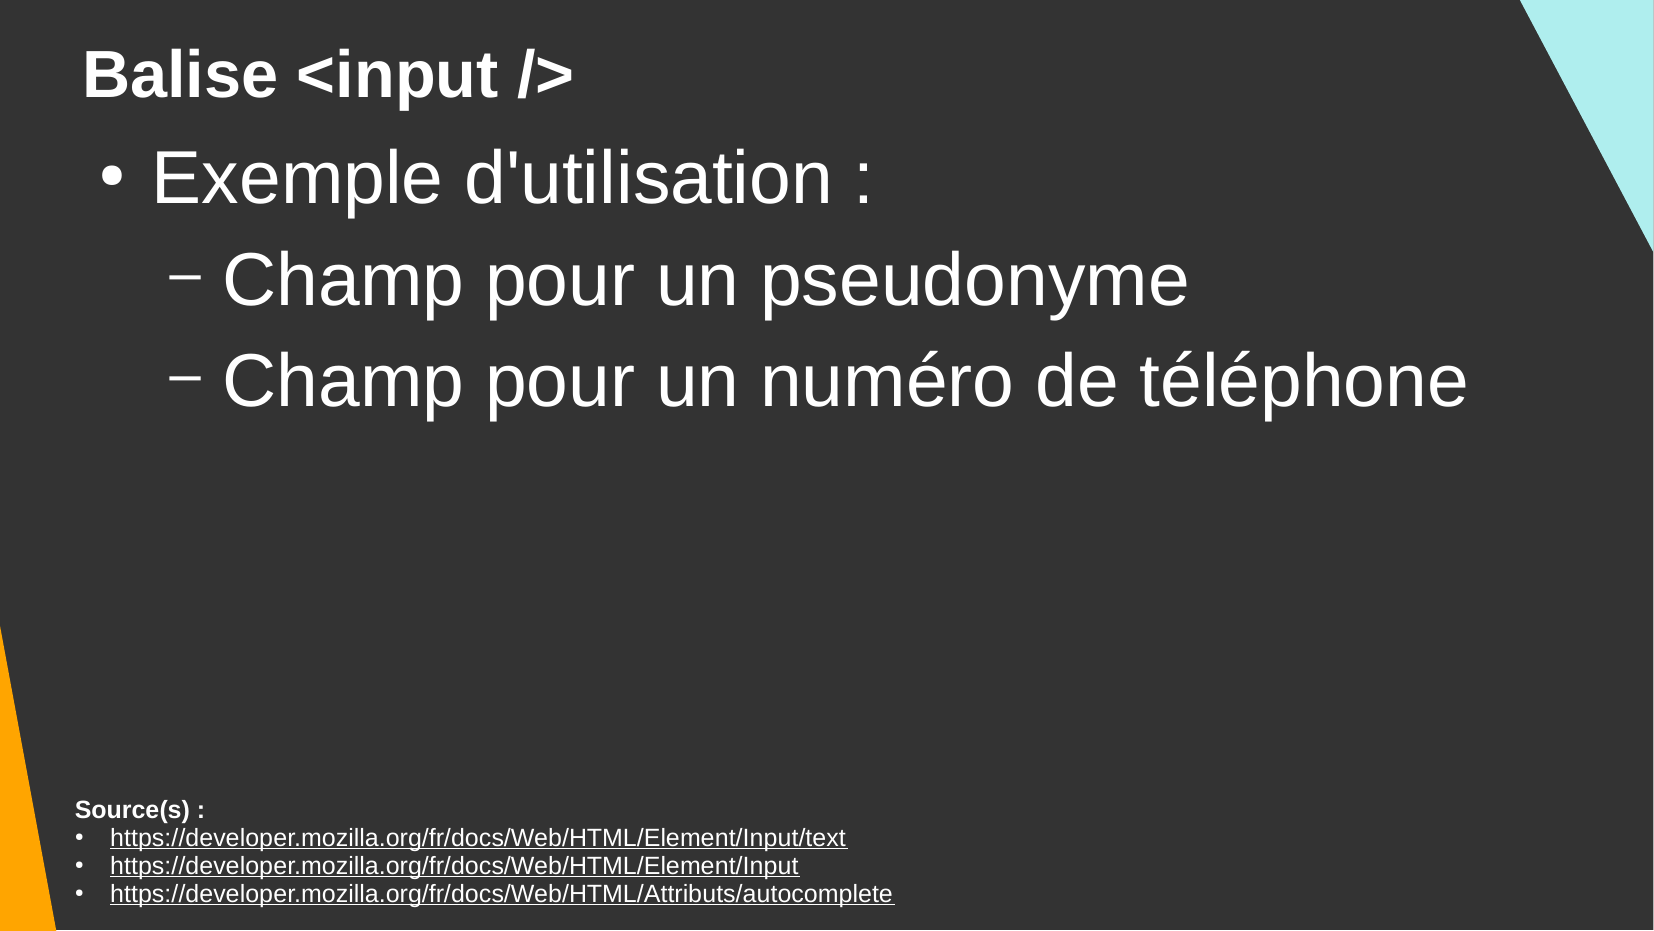

# Balise <input />
Exemple d'utilisation :
Champ pour un pseudonyme
Champ pour un numéro de téléphone
Source(s) :
https://developer.mozilla.org/fr/docs/Web/HTML/Element/Input/text
https://developer.mozilla.org/fr/docs/Web/HTML/Element/Input
https://developer.mozilla.org/fr/docs/Web/HTML/Attributs/autocomplete